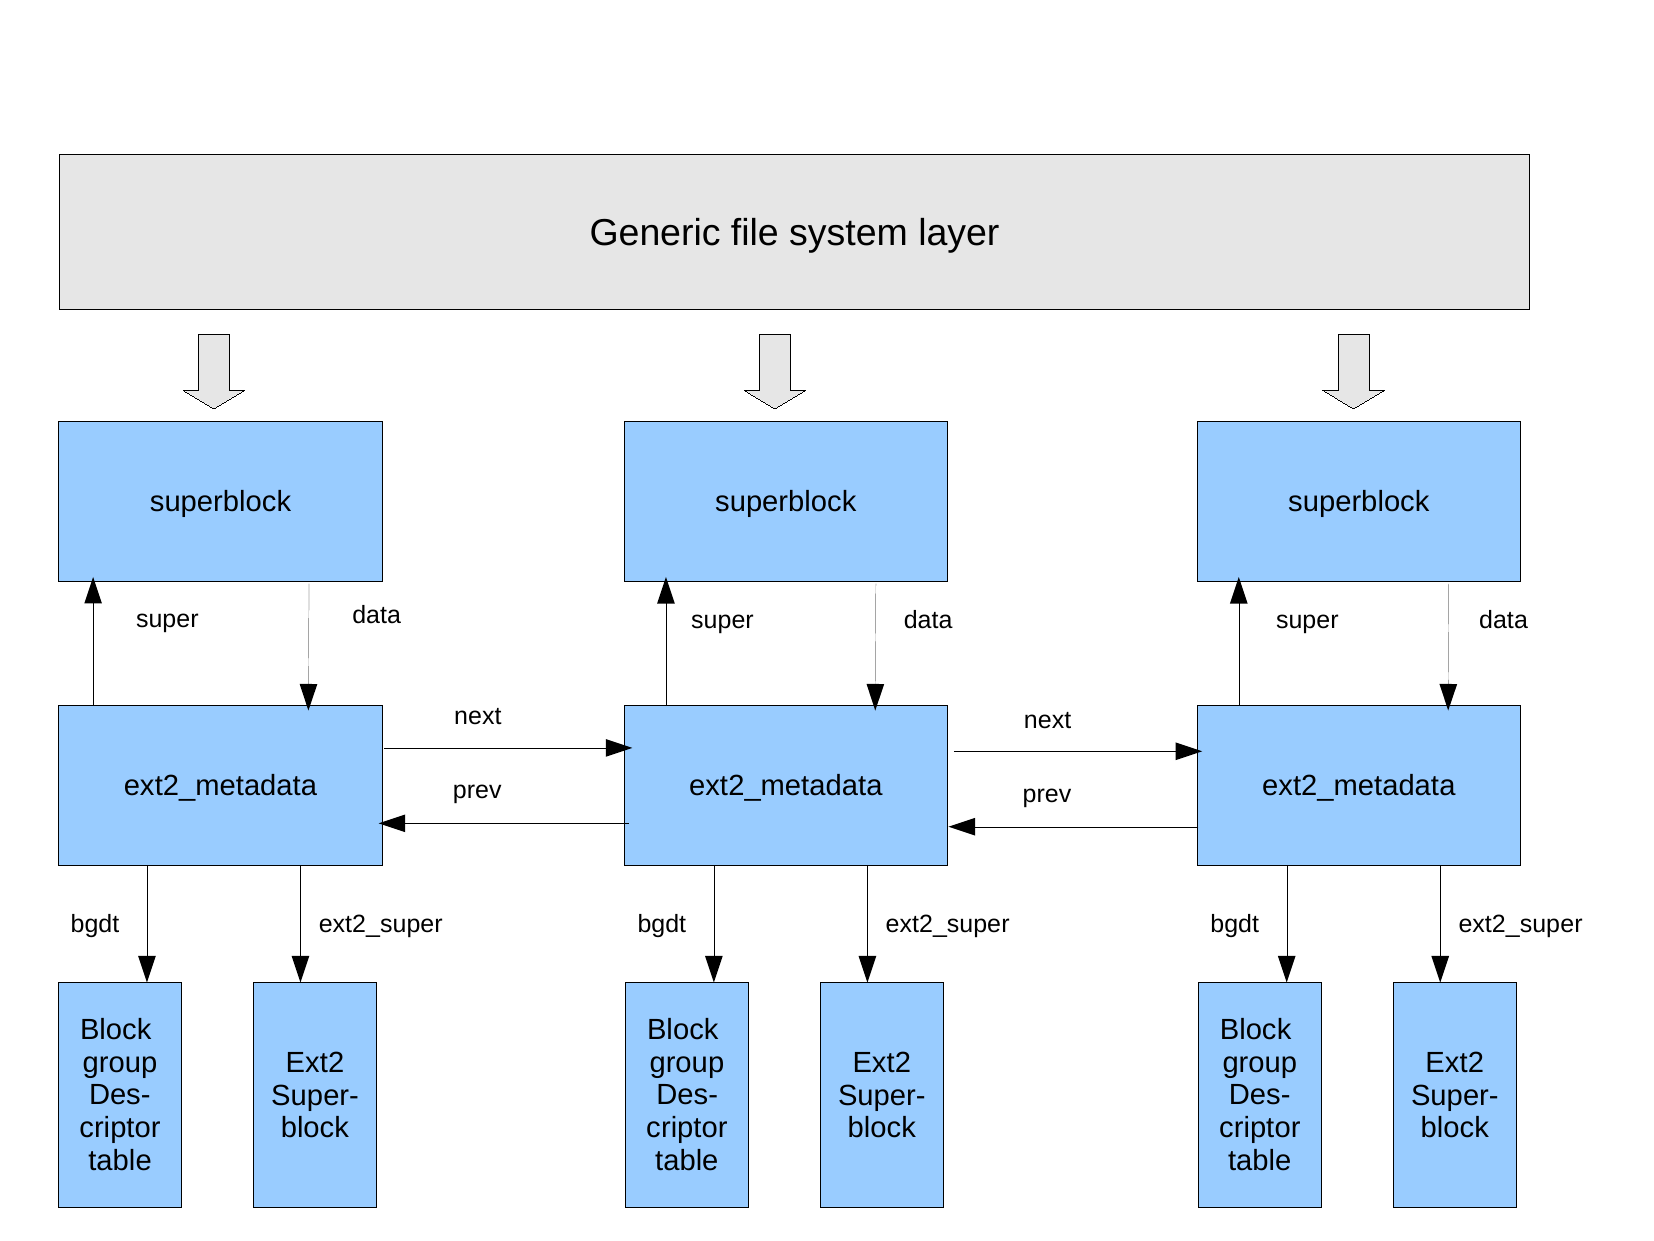

Generic file system layer
superblock
superblock
superblock
data
super
super
super
data
data
next
next
ext2_metadata
ext2_metadata
ext2_metadata
prev
prev
bgdt
bgdt
bgdt
ext2_super
ext2_super
ext2_super
Block
group
Des-
criptor
table
Block
group
Des-
criptor
table
Block
group
Des-
criptor
table
Ext2
Super-
block
Ext2
Super-
block
Ext2
Super-
block